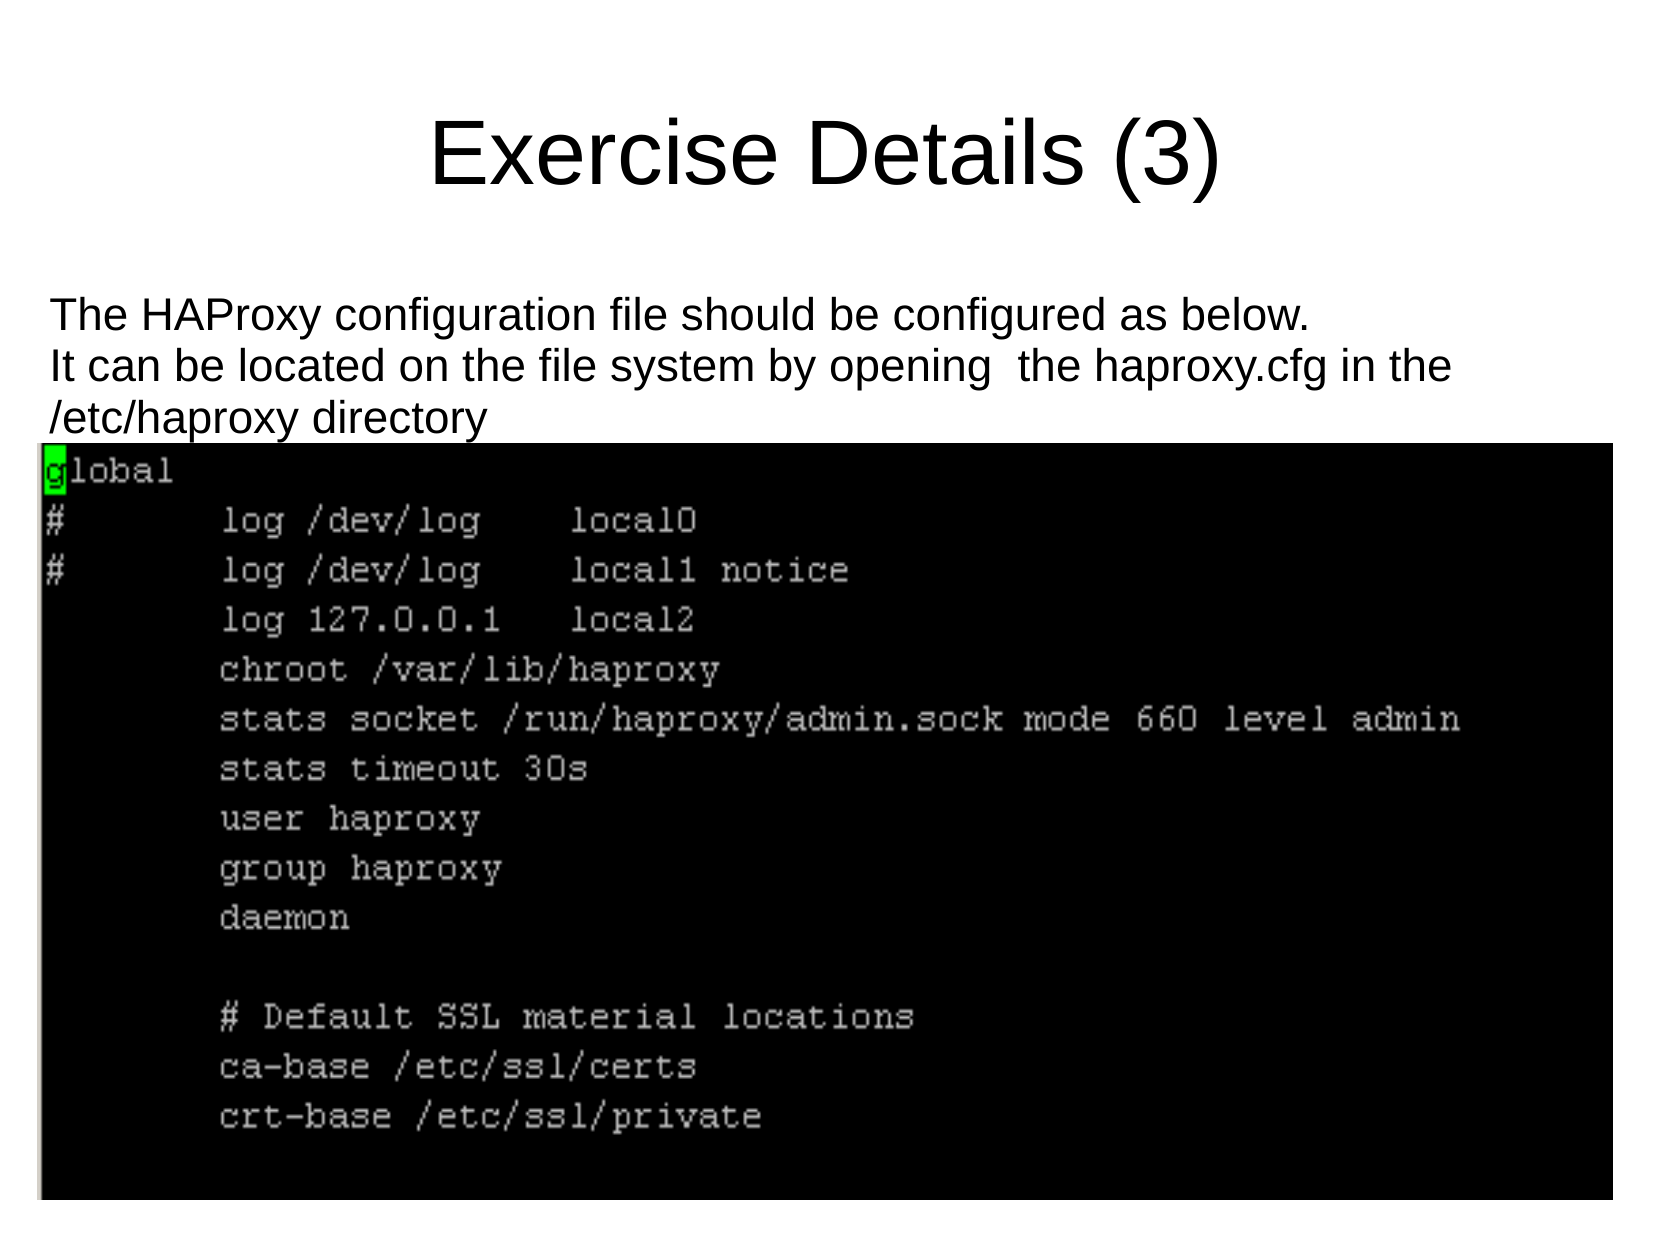

# Exercise Details (3)
The HAProxy configuration file should be configured as below.
It can be located on the file system by opening the haproxy.cfg in the /etc/haproxy directory
33